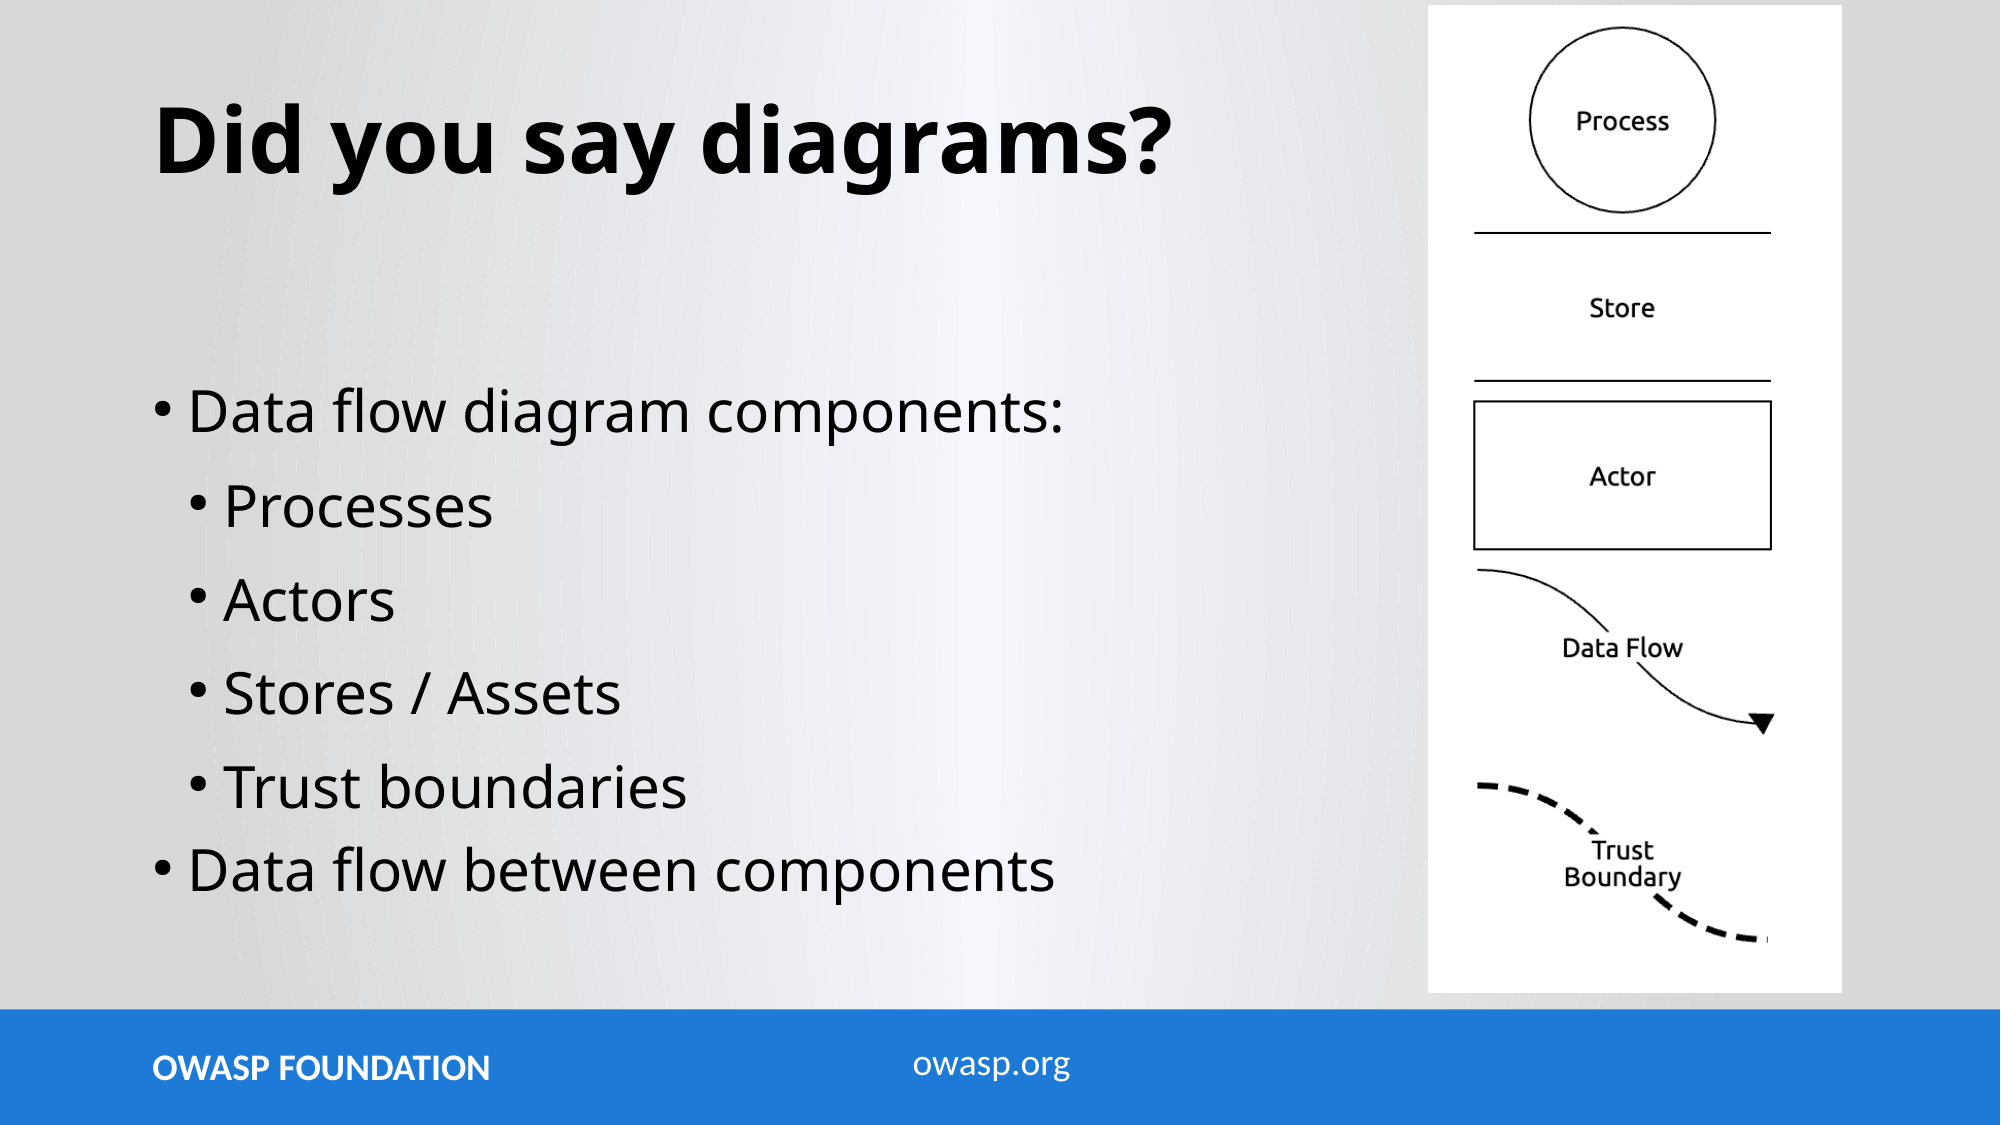

# Did you say diagrams?
Data flow diagram components:
Processes
Actors
Stores / Assets
Trust boundaries
Data flow between components